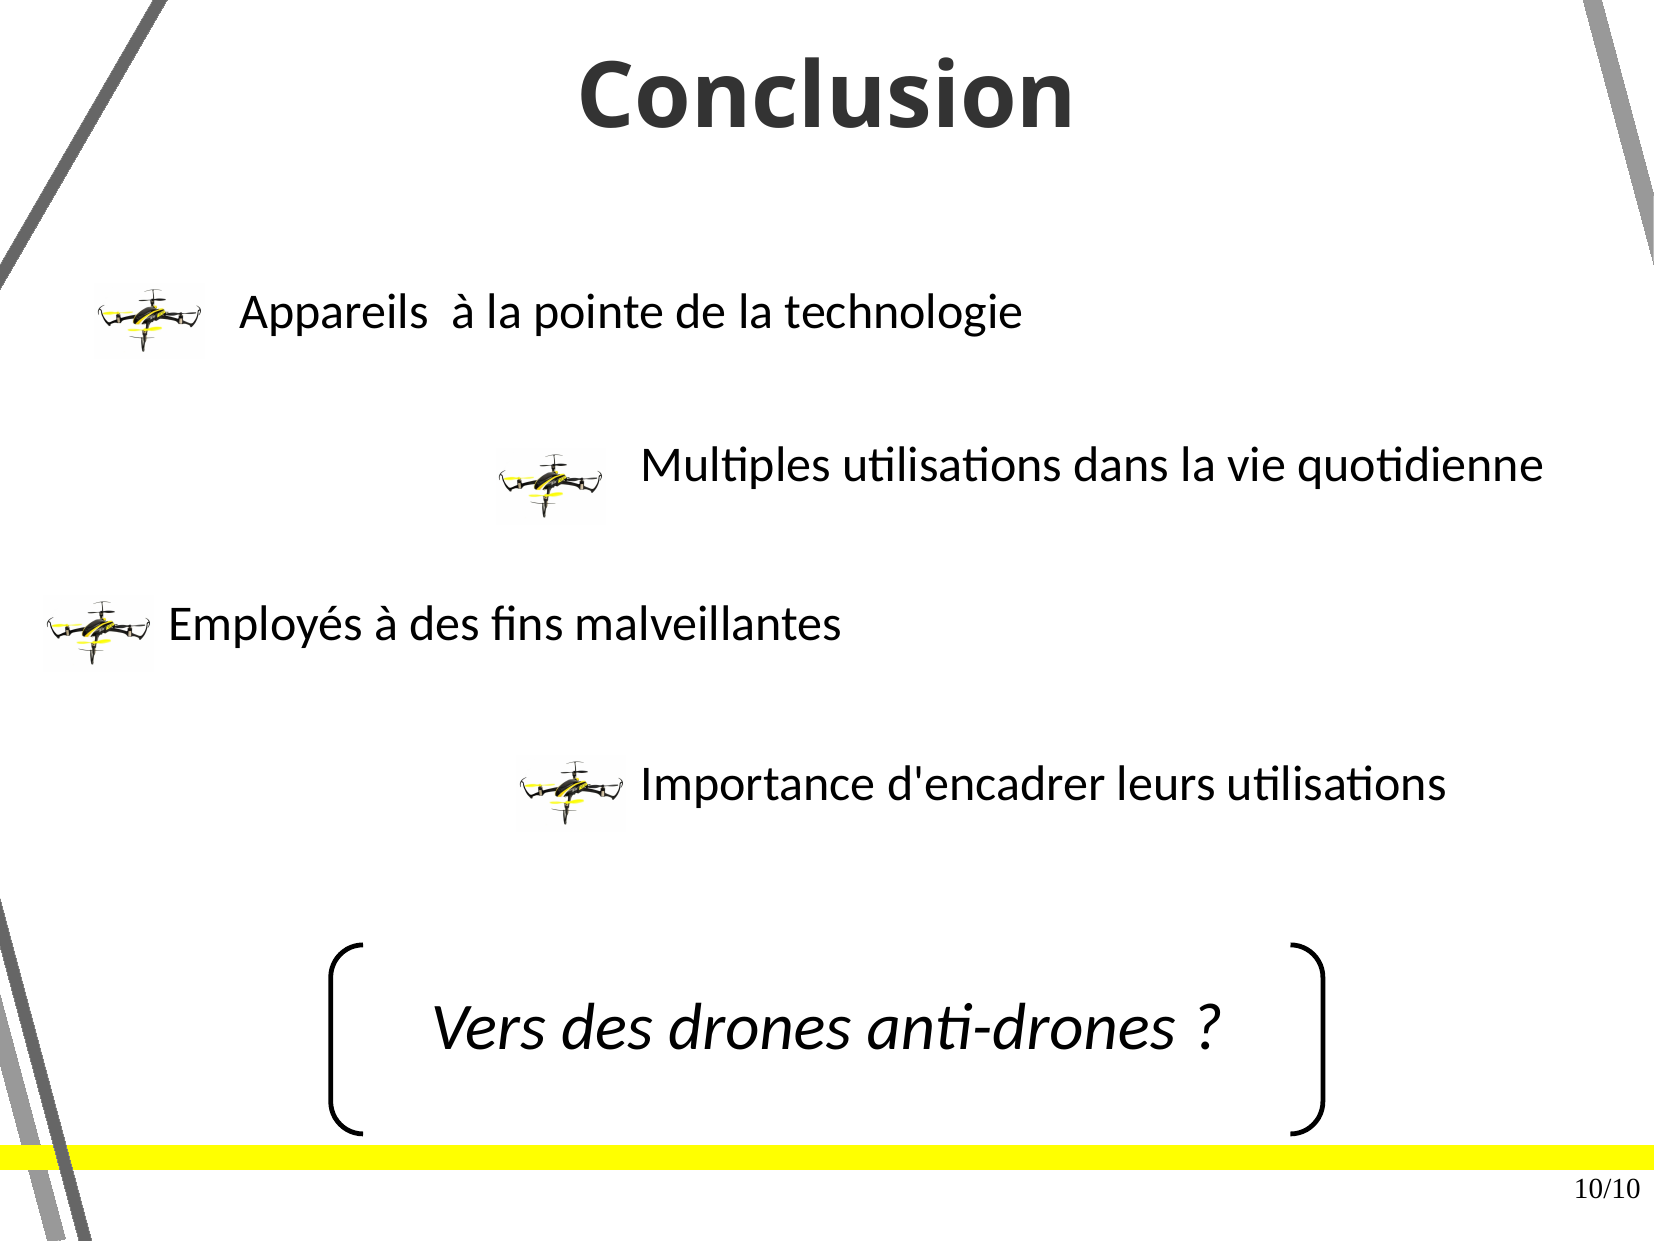

# Conclusion
Appareils à la pointe de la technologie
Multiples utilisations dans la vie quotidienne
Employés à des fins malveillantes
Importance d'encadrer leurs utilisations
Vers des drones anti-drones ?